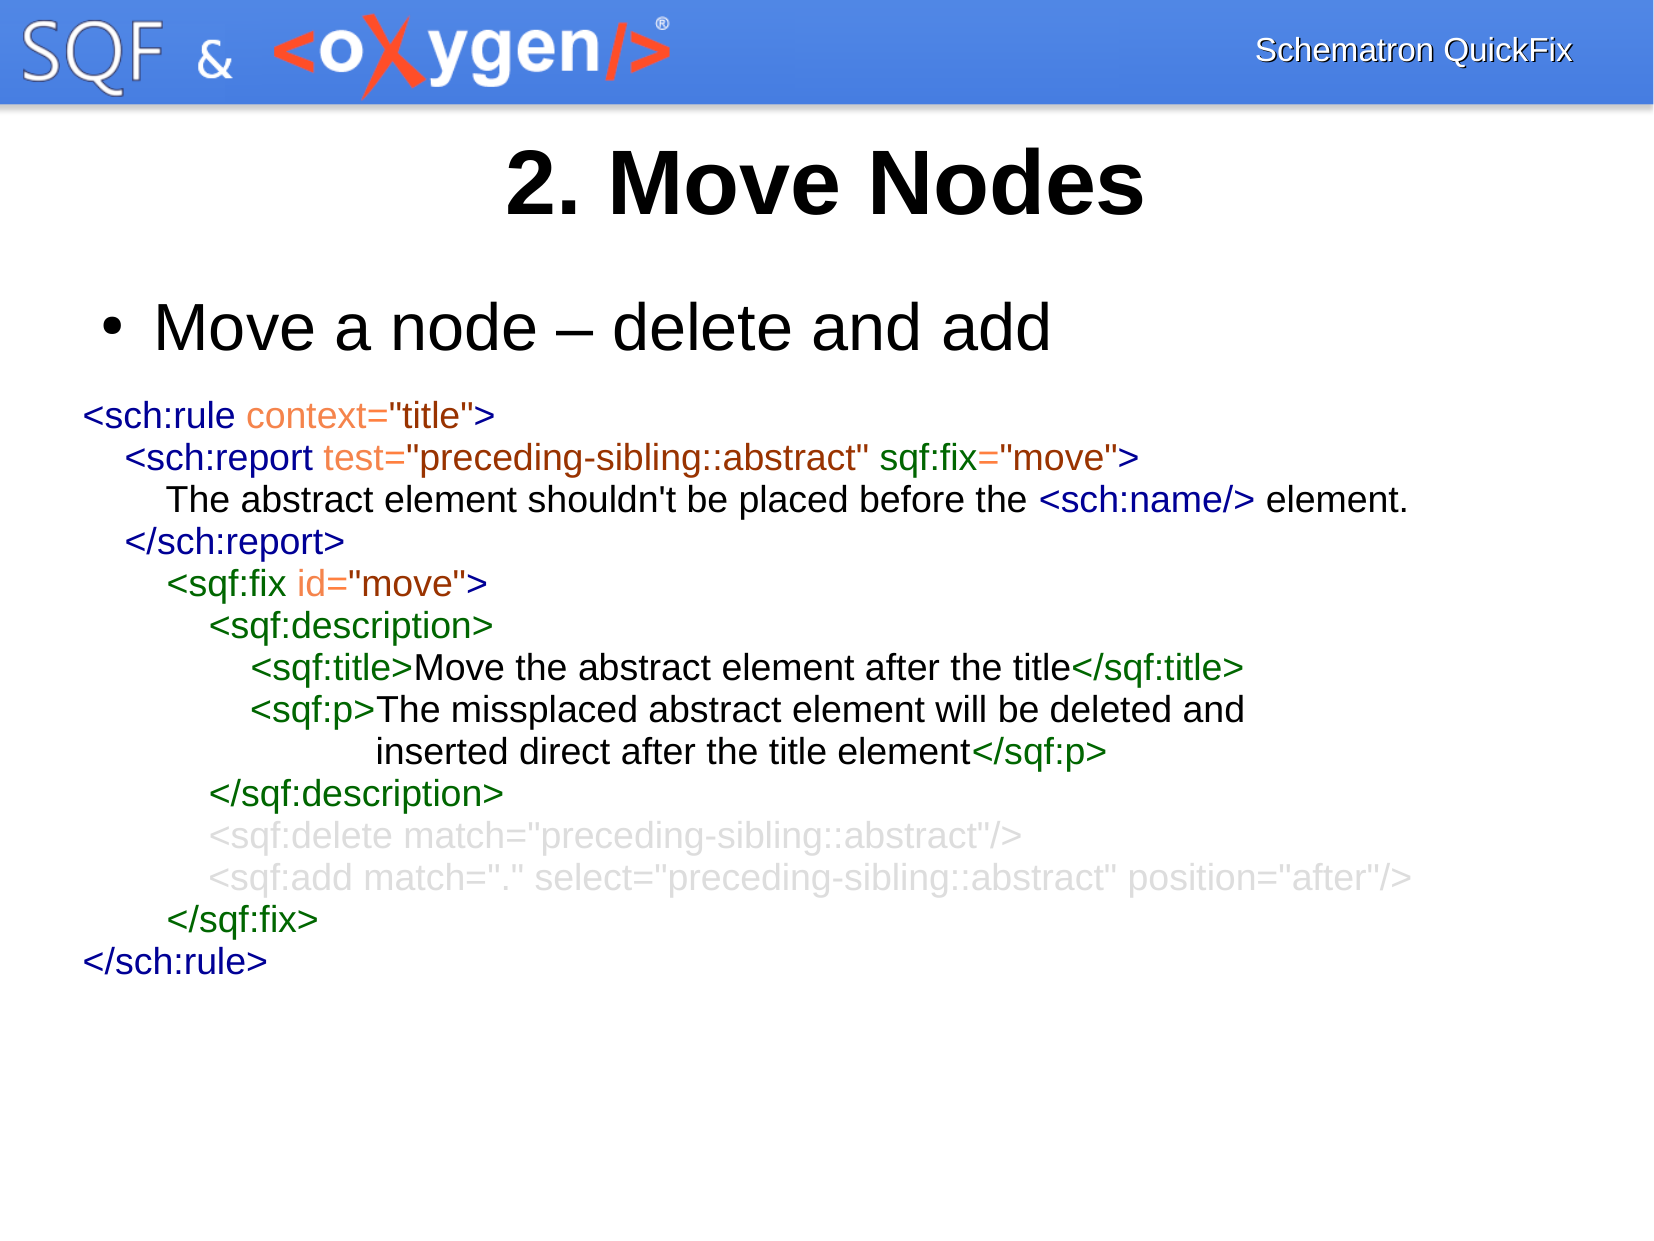

# 2. Move Nodes
Move a node – delete and add
<sch:rule context="title">
 <sch:report test="preceding-sibling::abstract" sqf:fix="move">
 The abstract element shouldn't be placed before the <sch:name/> element.
 </sch:report>
 <sqf:fix id="move">
 <sqf:description>
 <sqf:title>Move the abstract element after the title</sqf:title>
 <sqf:p>The missplaced abstract element will be deleted and
 inserted direct after the title element</sqf:p>
 </sqf:description>
 <sqf:delete match="preceding-sibling::abstract"/>
 <sqf:add match="." select="preceding-sibling::abstract" position="after"/>
 </sqf:fix>
</sch:rule>